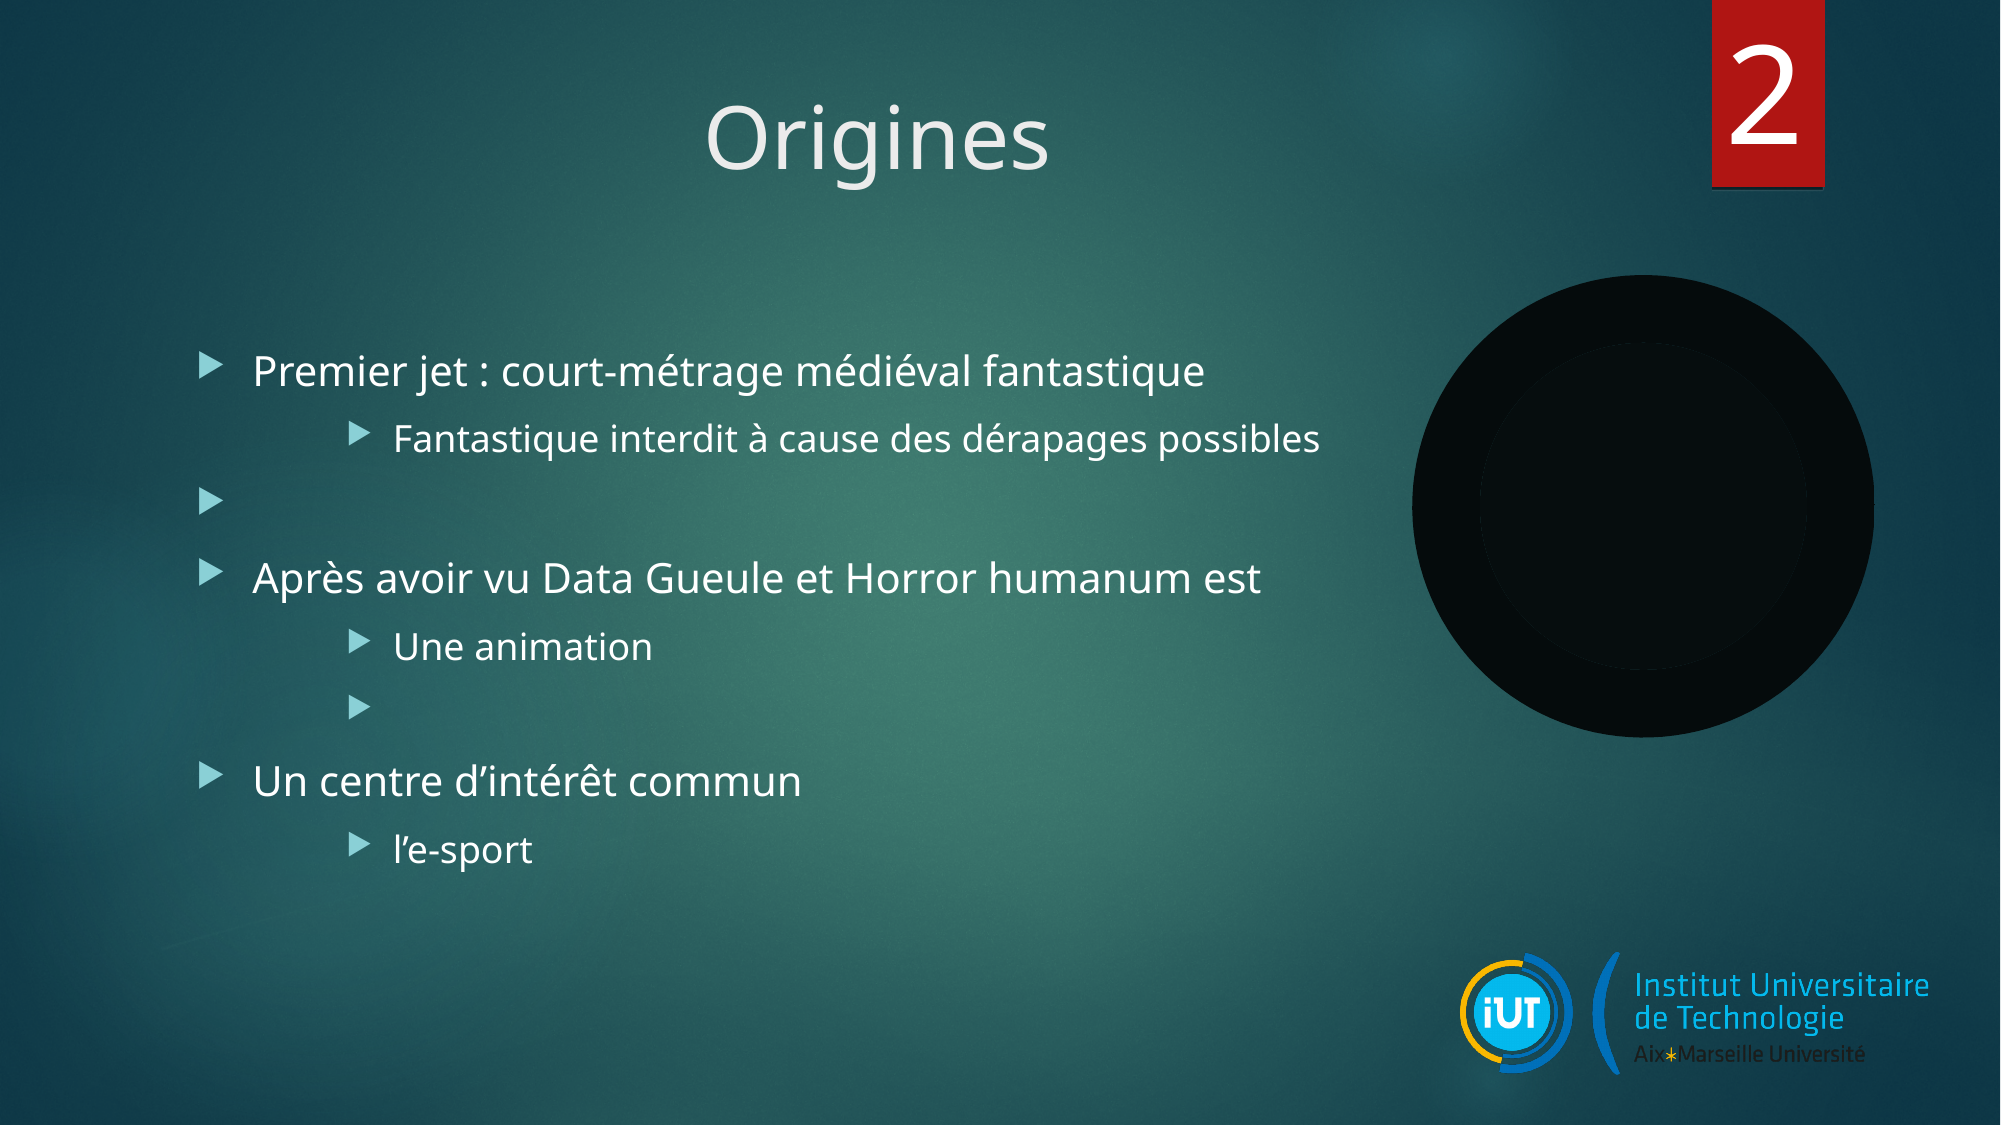

2
# Origines
Premier jet : court-métrage médiéval fantastique
Fantastique interdit à cause des dérapages possibles
Après avoir vu Data Gueule et Horror humanum est
Une animation
Un centre d’intérêt commun
l’e-sport